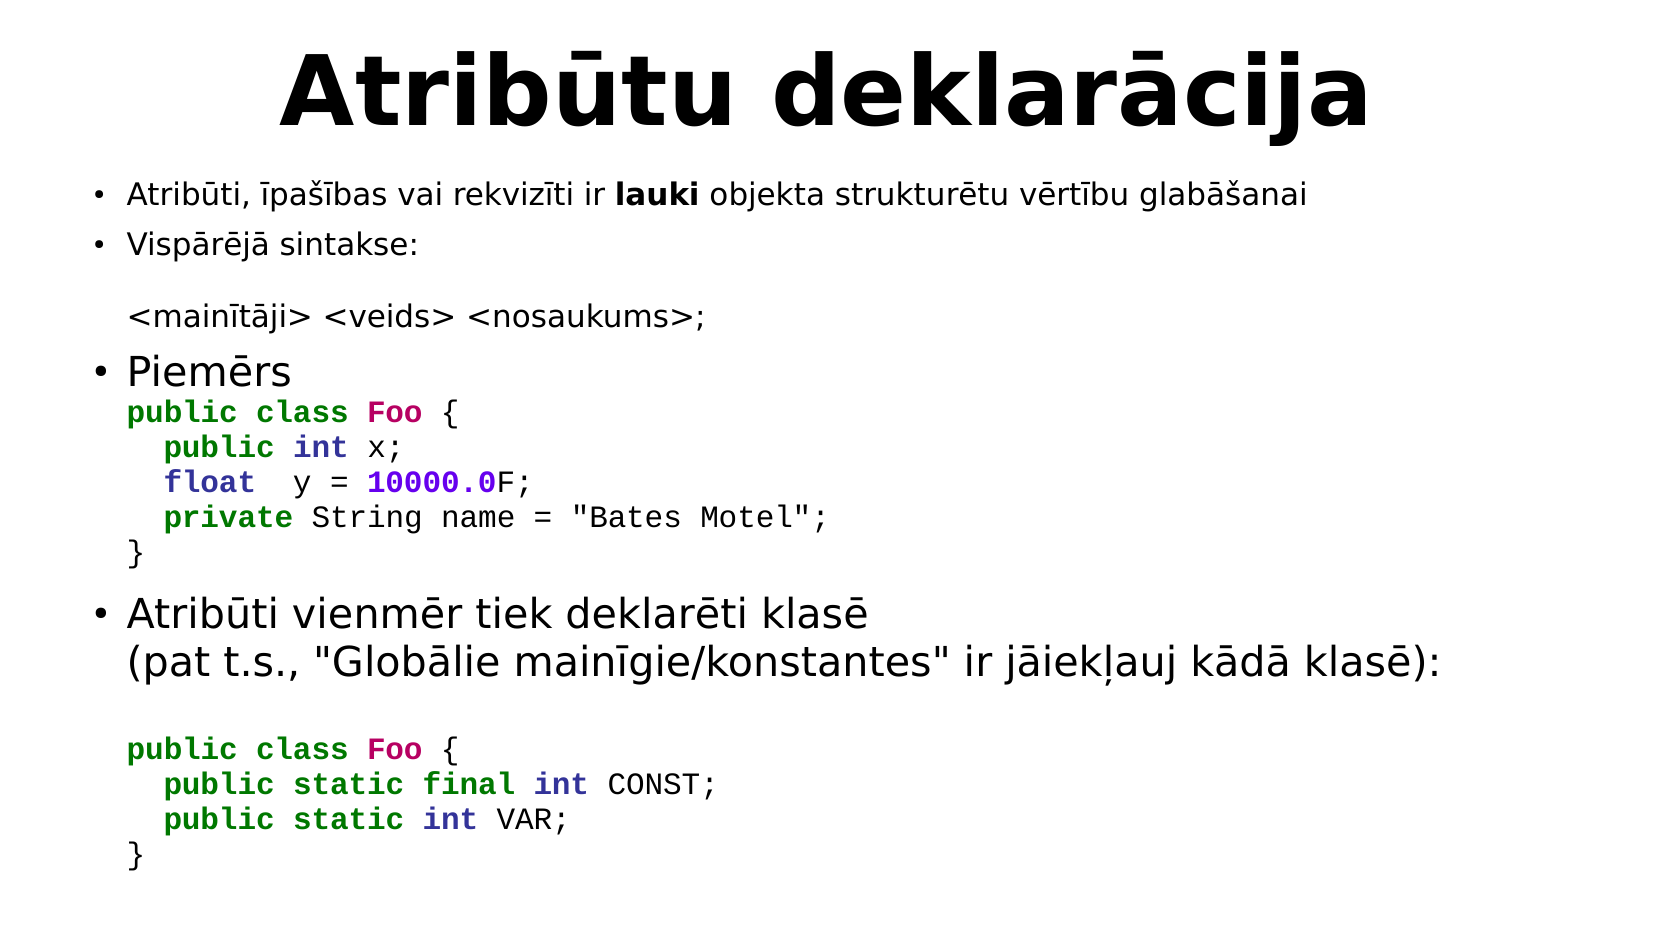

# Atribūtu deklarācija
Atribūti, īpašības vai rekvizīti ir lauki objekta strukturētu vērtību glabāšanai
Vispārējā sintakse:
<mainītāji> <veids> <nosaukums>;
Piemērs
public class Foo {
 public int x;
 float y = 10000.0F;
 private String name = "Bates Motel";
}
Atribūti vienmēr tiek deklarēti klasē
(pat t.s., "Globālie mainīgie/konstantes" ir jāiekļauj kādā klasē):
public class Foo {
 public static final int CONST;
 public static int VAR;
}